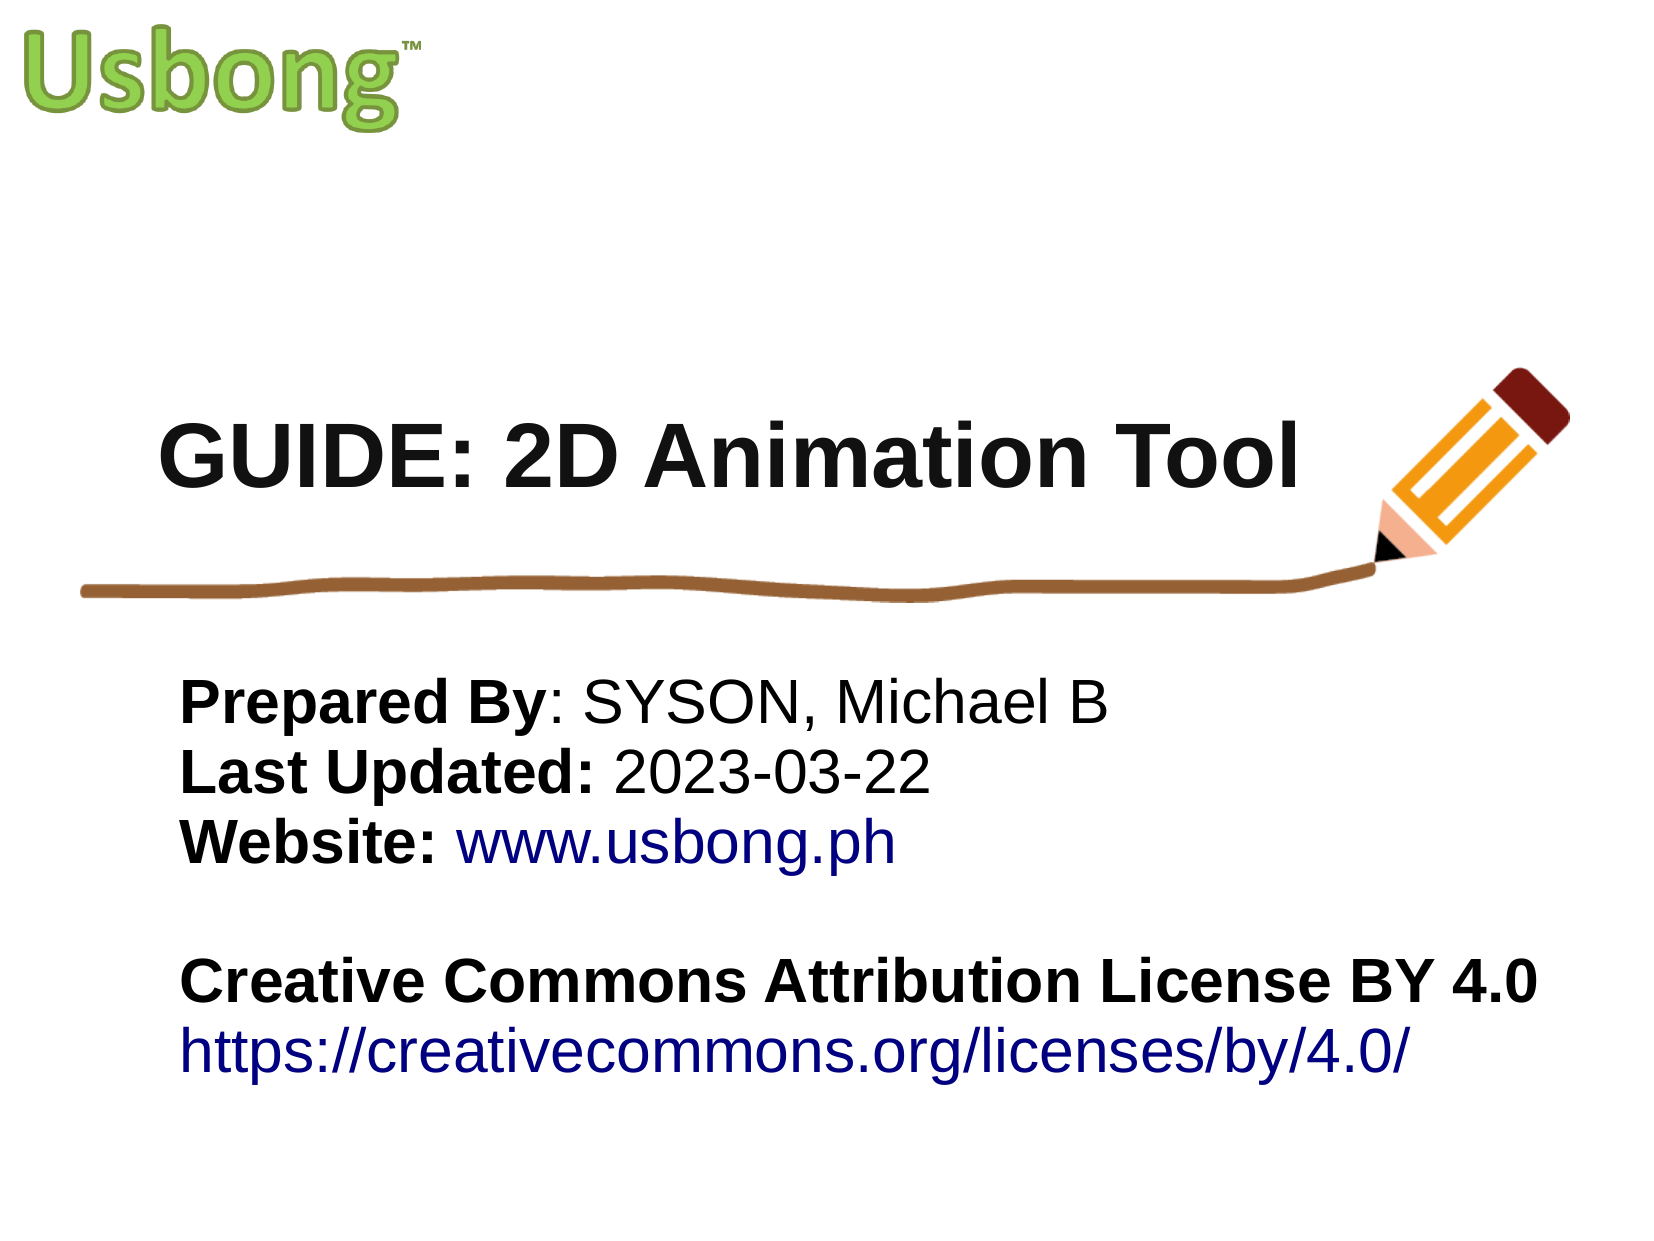

# GUIDE: 2D Animation Tool
Prepared By: SYSON, Michael B
Last Updated: 2023-03-22
Website: www.usbong.ph
Creative Commons Attribution License BY 4.0
https://creativecommons.org/licenses/by/4.0/